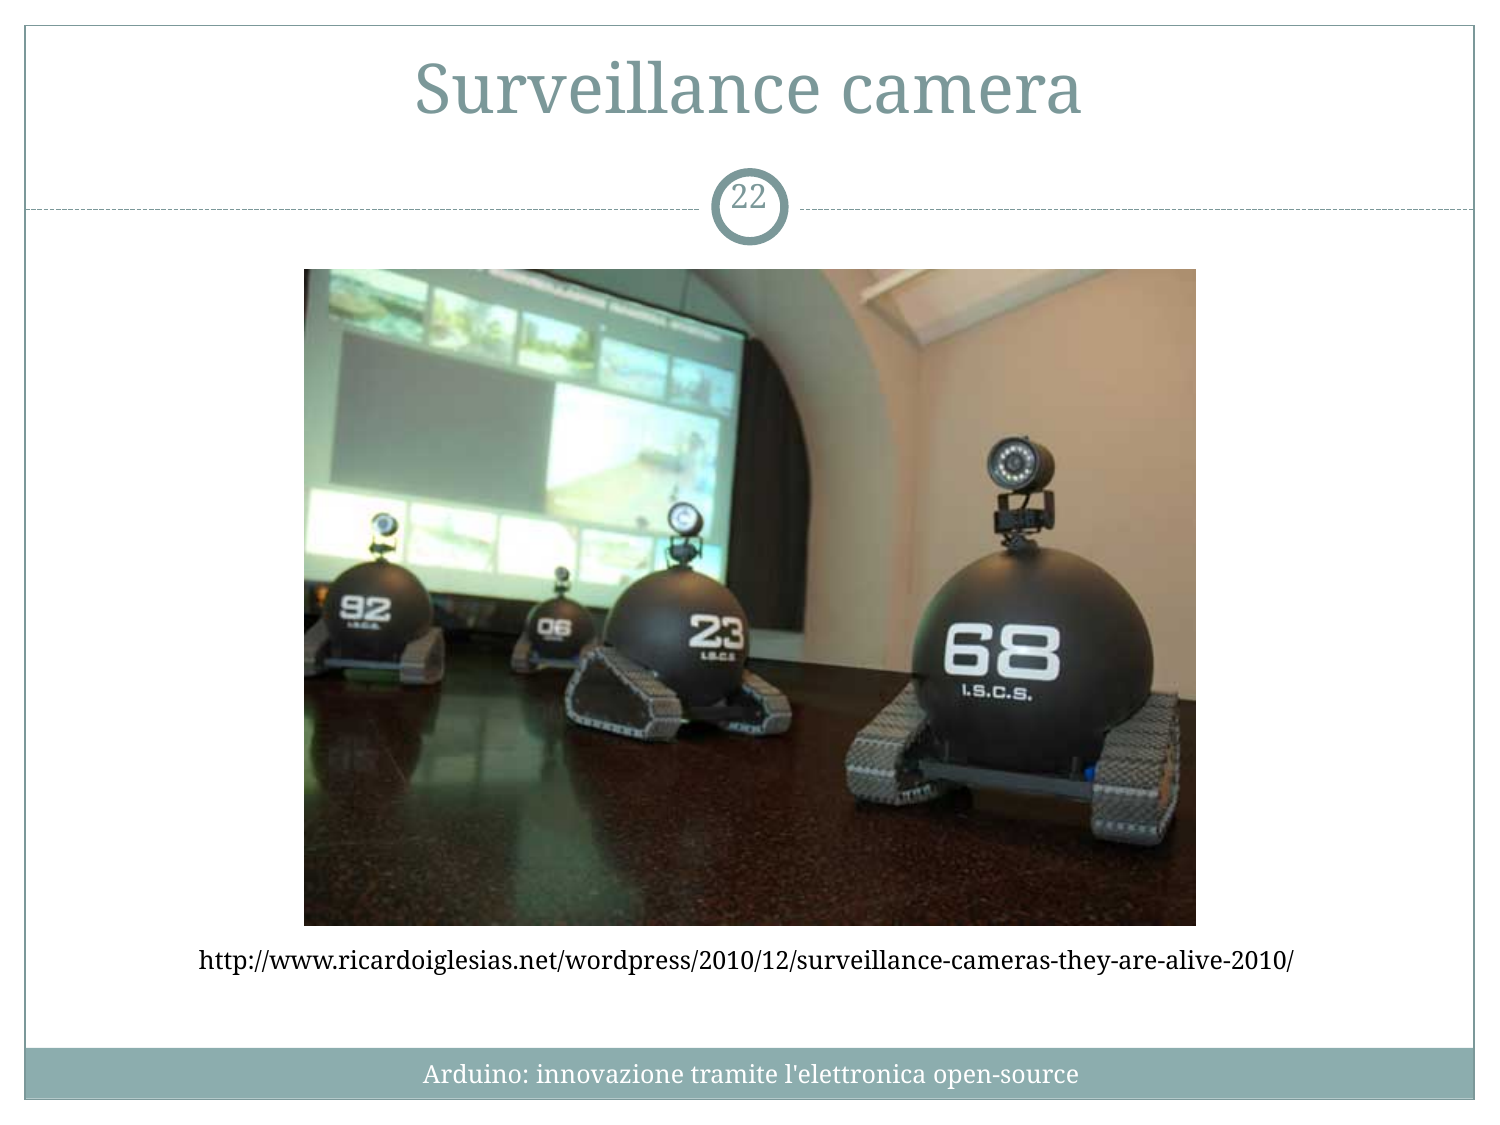

# Surveillance camera
http://www.ricardoiglesias.net/wordpress/2010/12/surveillance-cameras-they-are-alive-2010/
Arduino: innovazione tramite l'elettronica open-source